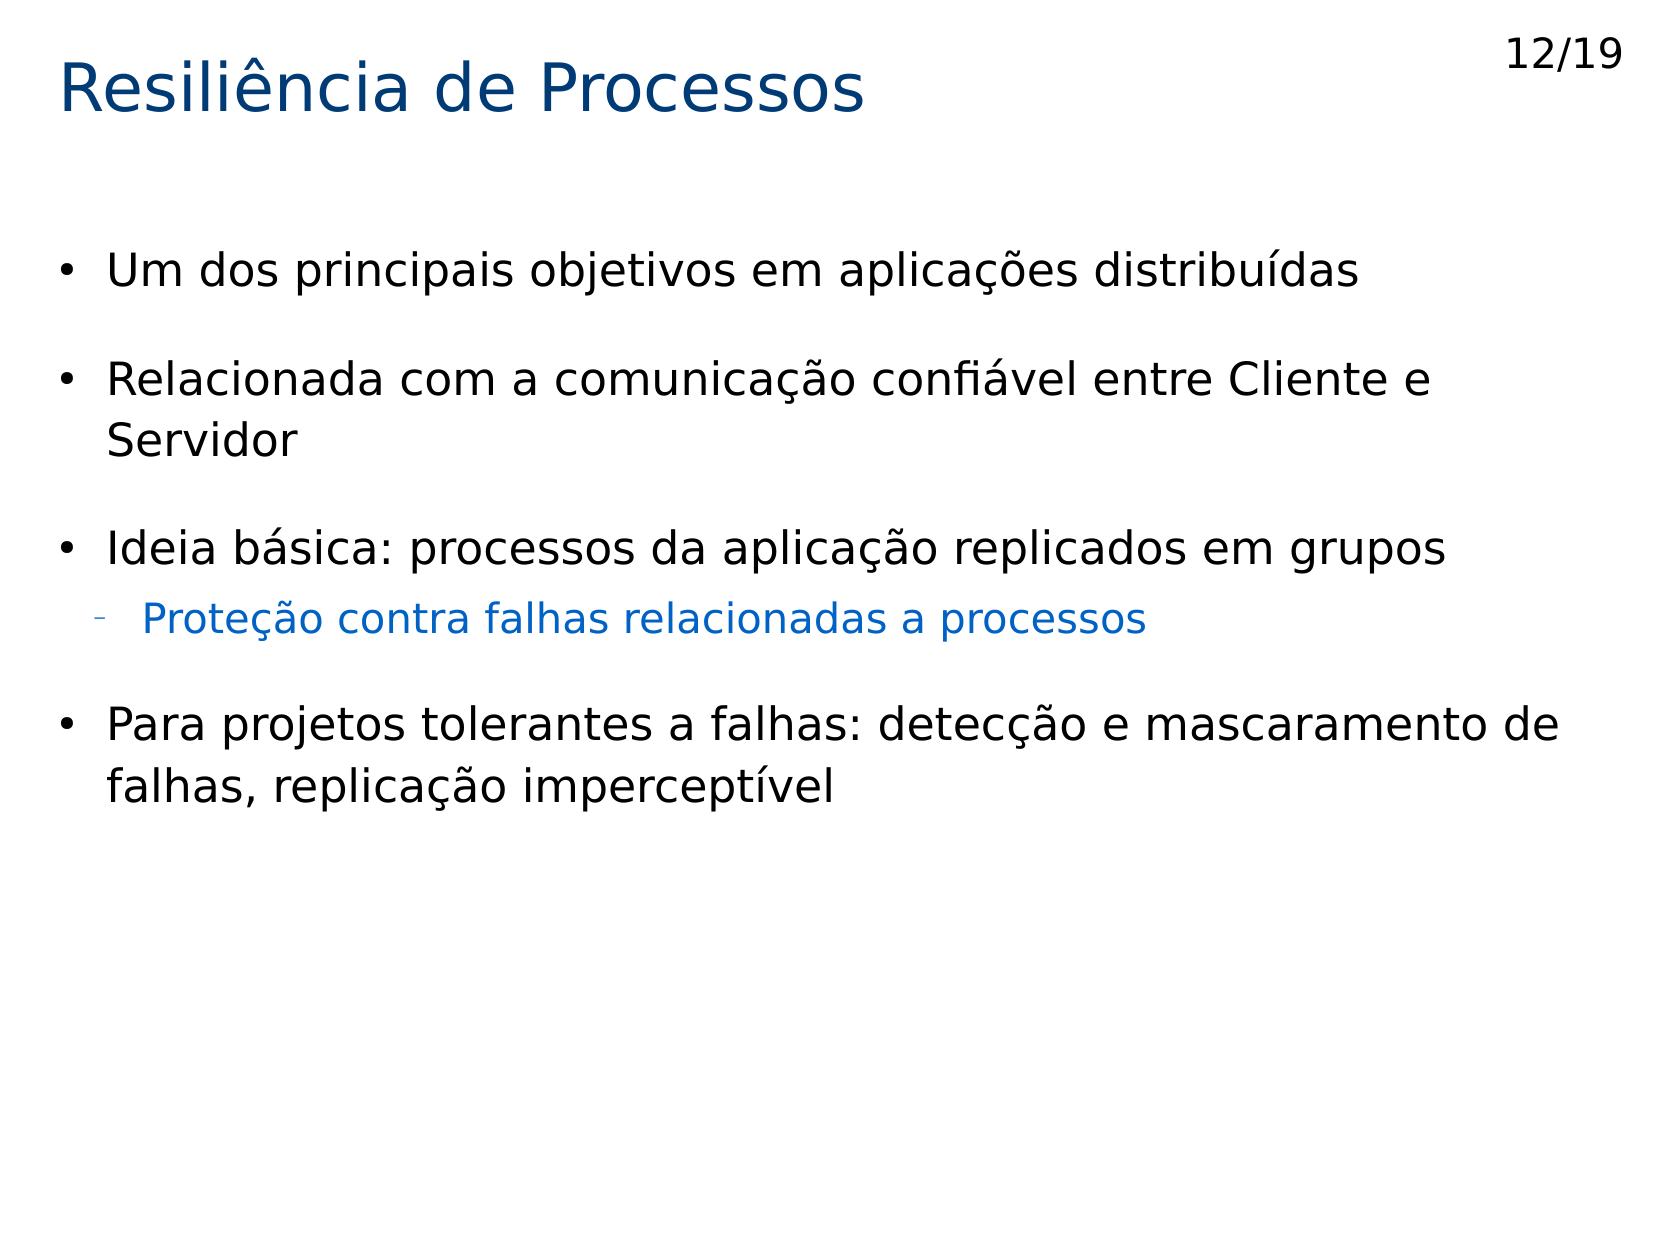

# Resiliência de Processos
12
Um dos principais objetivos em aplicações distribuídas
Relacionada com a comunicação confiável entre Cliente e Servidor
Ideia básica: processos da aplicação replicados em grupos
Proteção contra falhas relacionadas a processos
Para projetos tolerantes a falhas: detecção e mascaramento de falhas, replicação imperceptível